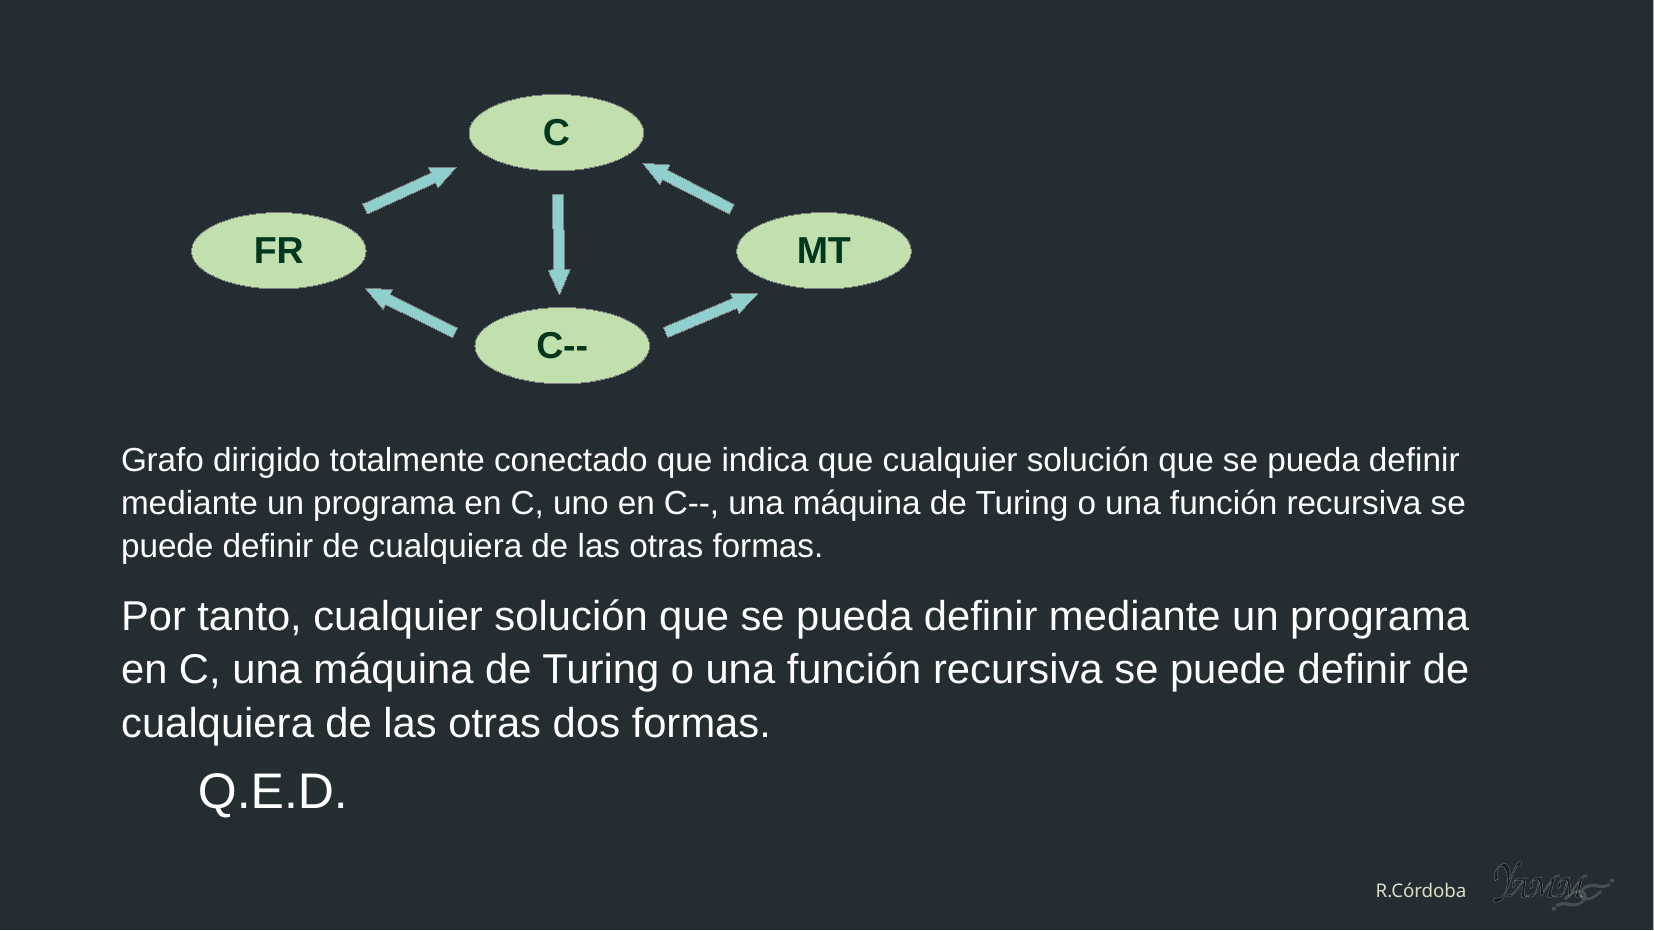

C
FR
MT
C--
Grafo dirigido totalmente conectado que indica que cualquier solución que se pueda definir mediante un programa en C, uno en C--, una máquina de Turing o una función recursiva se puede definir de cualquiera de las otras formas.
Por tanto, cualquier solución que se pueda definir mediante un programa en C, una máquina de Turing o una función recursiva se puede definir de cualquiera de las otras dos formas.
Q.E.D.
R. Córdoba